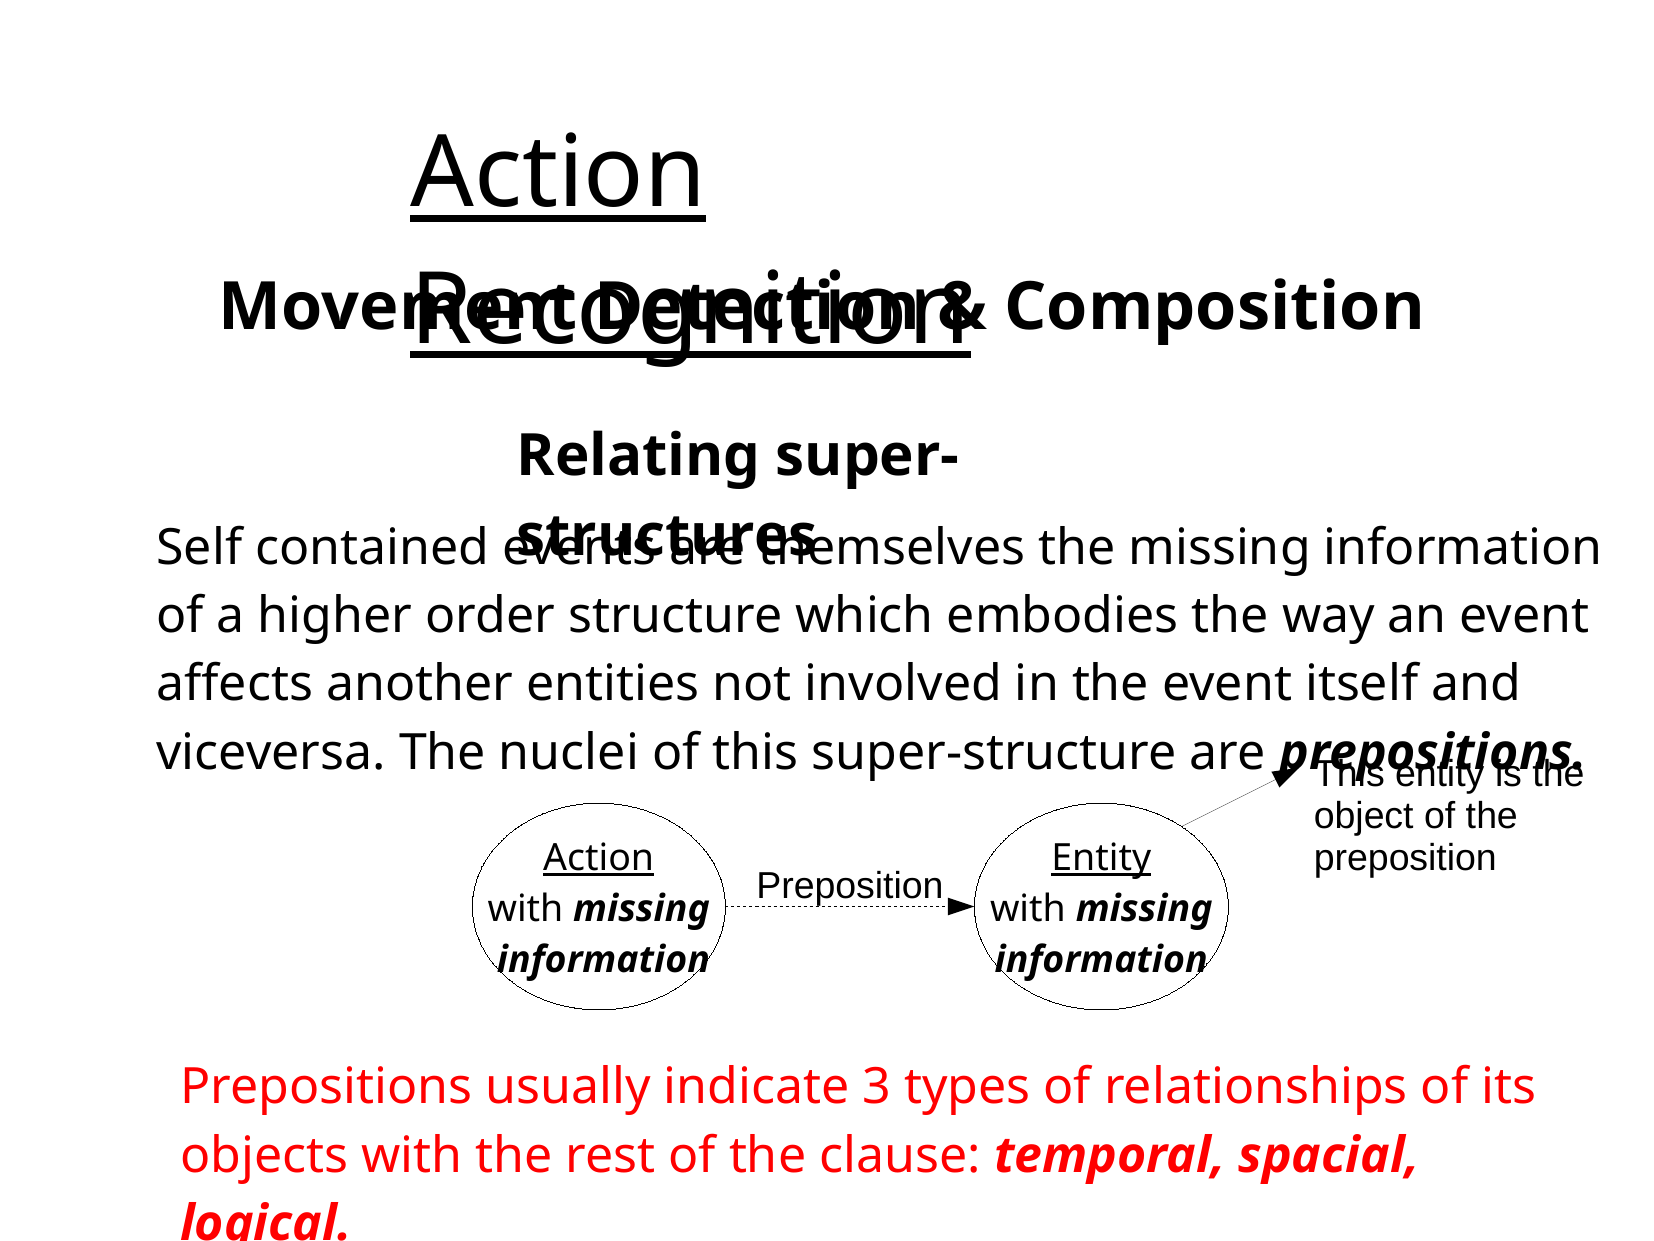

Action Recognition
Movement Detection & Composition
Relating super-structures
Self contained events are themselves the missing information of a higher order structure which embodies the way an event affects another entities not involved in the event itself and viceversa. The nuclei of this super-structure are prepositions.
This entity is the
object of the
preposition
Action
with missing
 information
Entity
with missing
information
Prepositions usually indicate 3 types of relationships of its objects with the rest of the clause: temporal, spacial, logical.